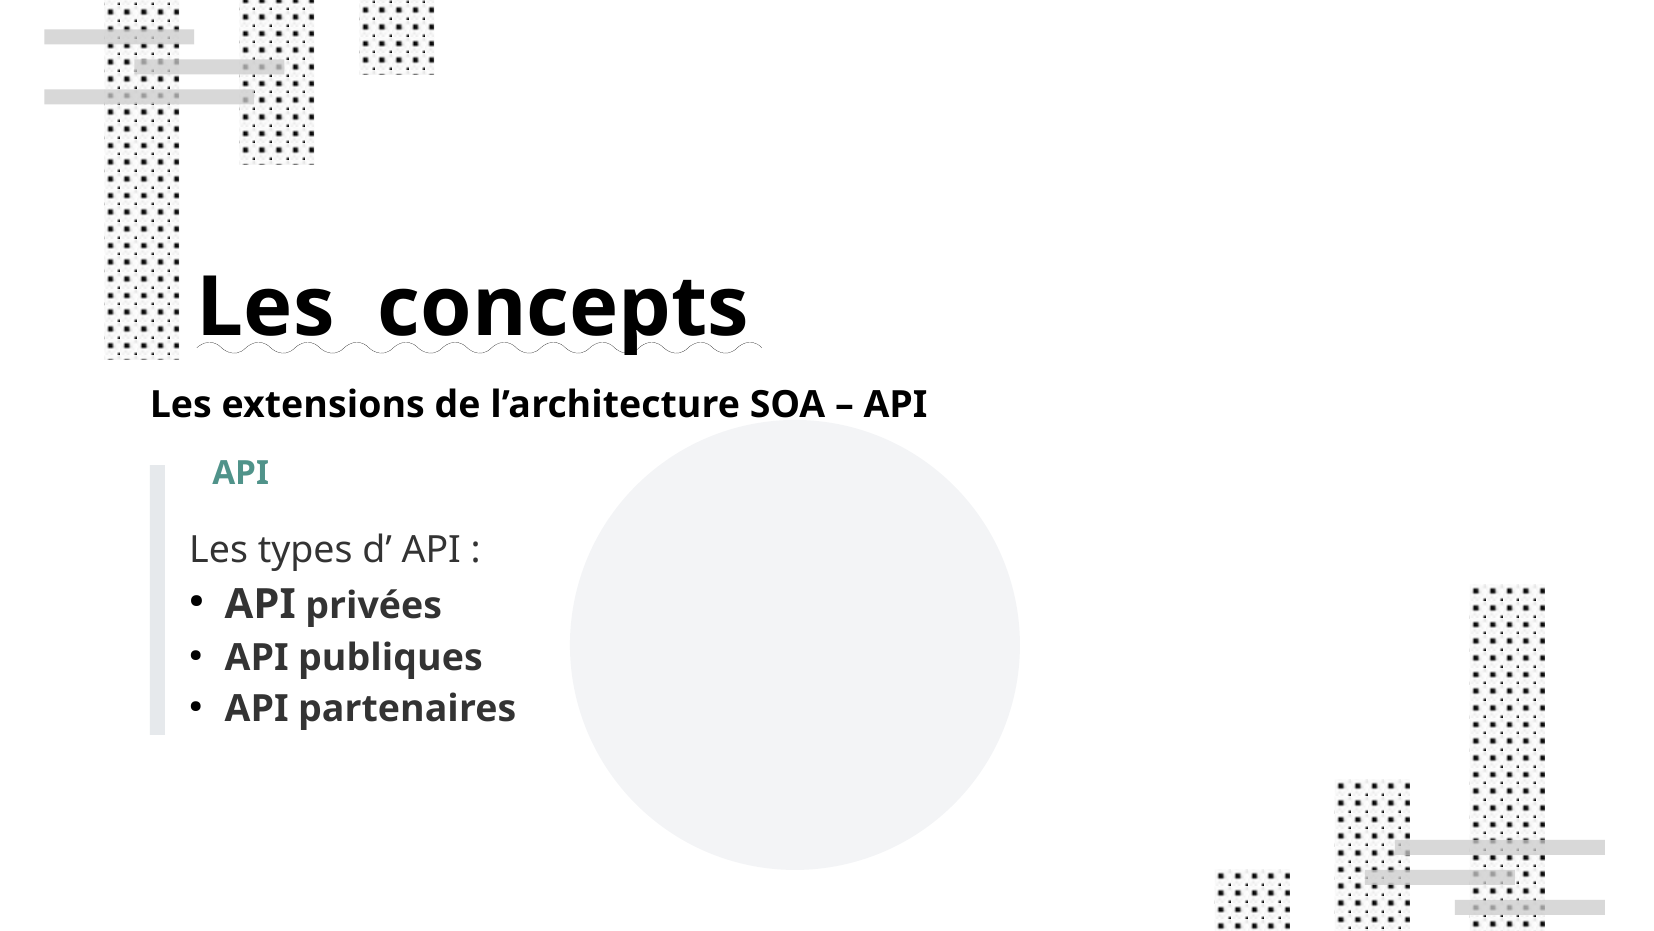

Les concepts
Les extensions de l’architecture SOA – API
API
Les types d’ API :
API privées
API publiques
API partenaires